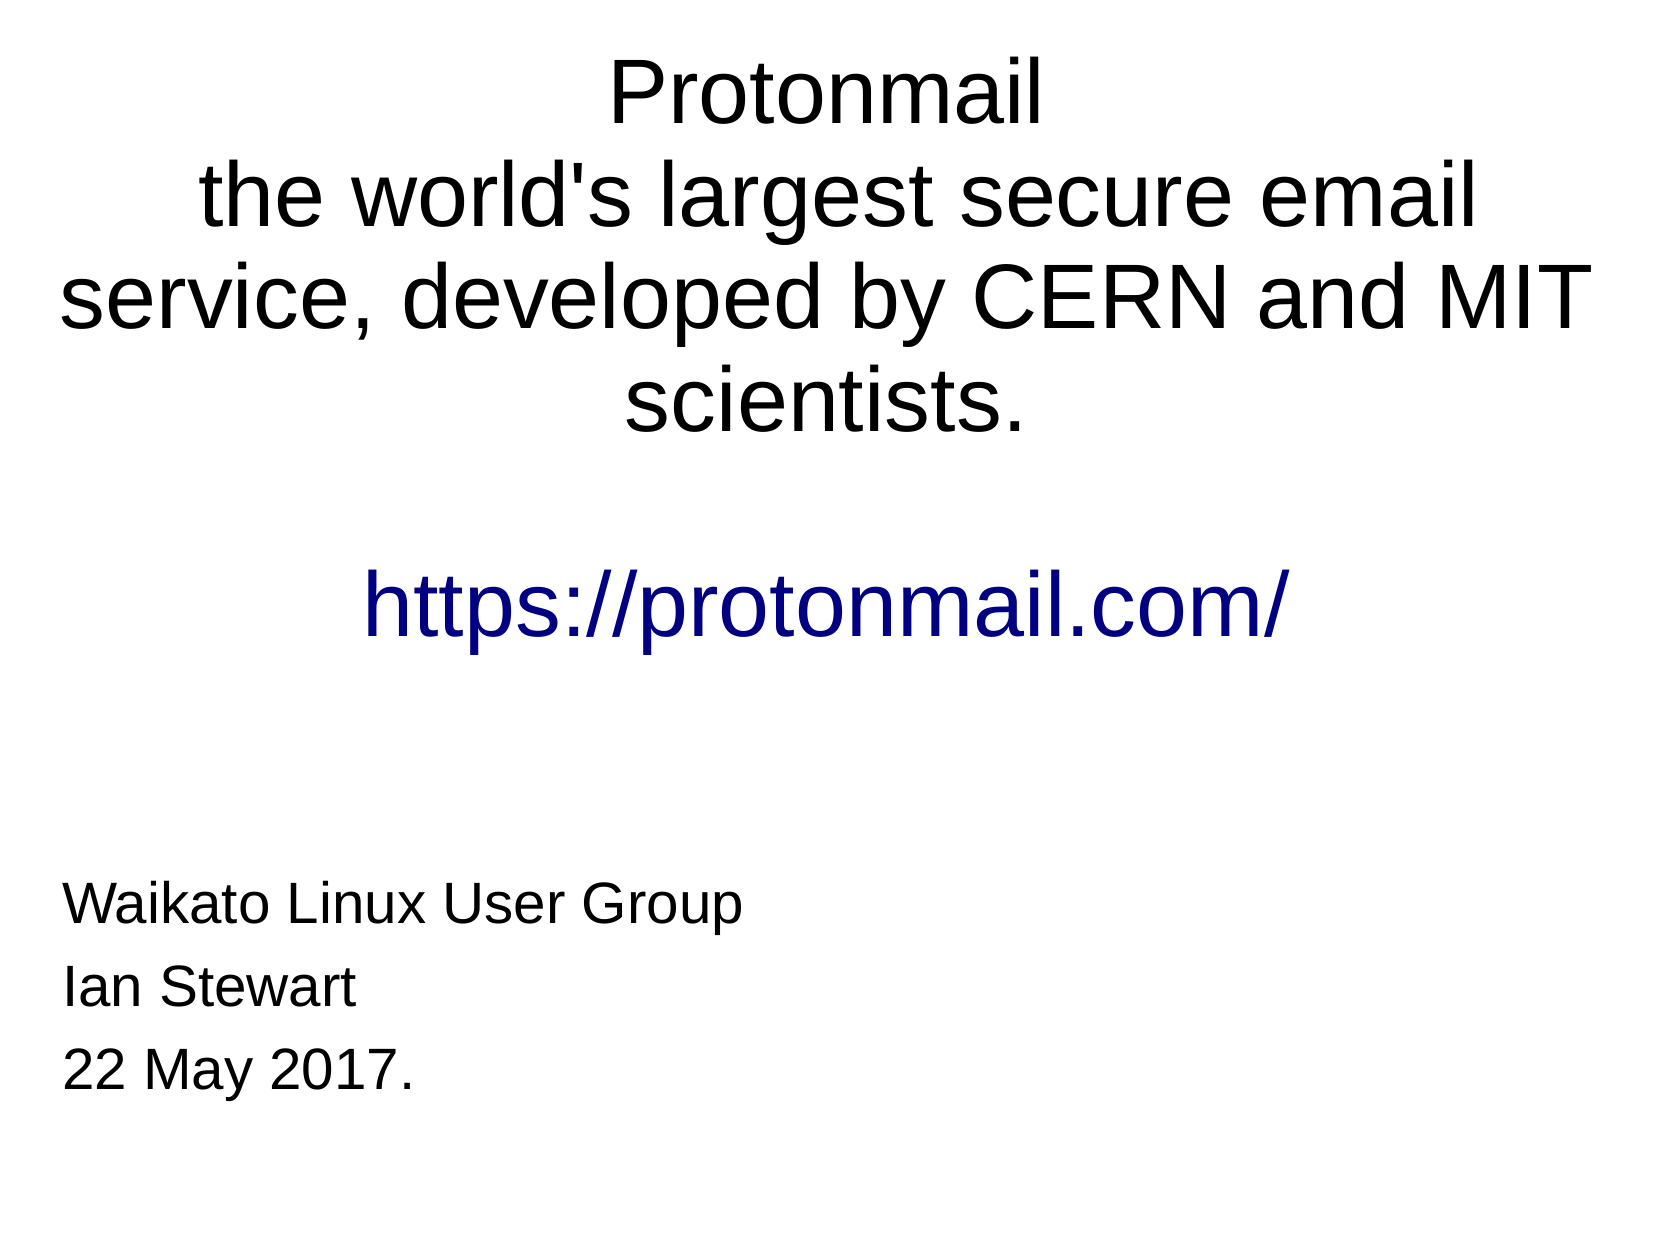

# Protonmail the world's largest secure email service, developed by CERN and MIT scientists. https://protonmail.com/
Waikato Linux User Group
Ian Stewart
22 May 2017.